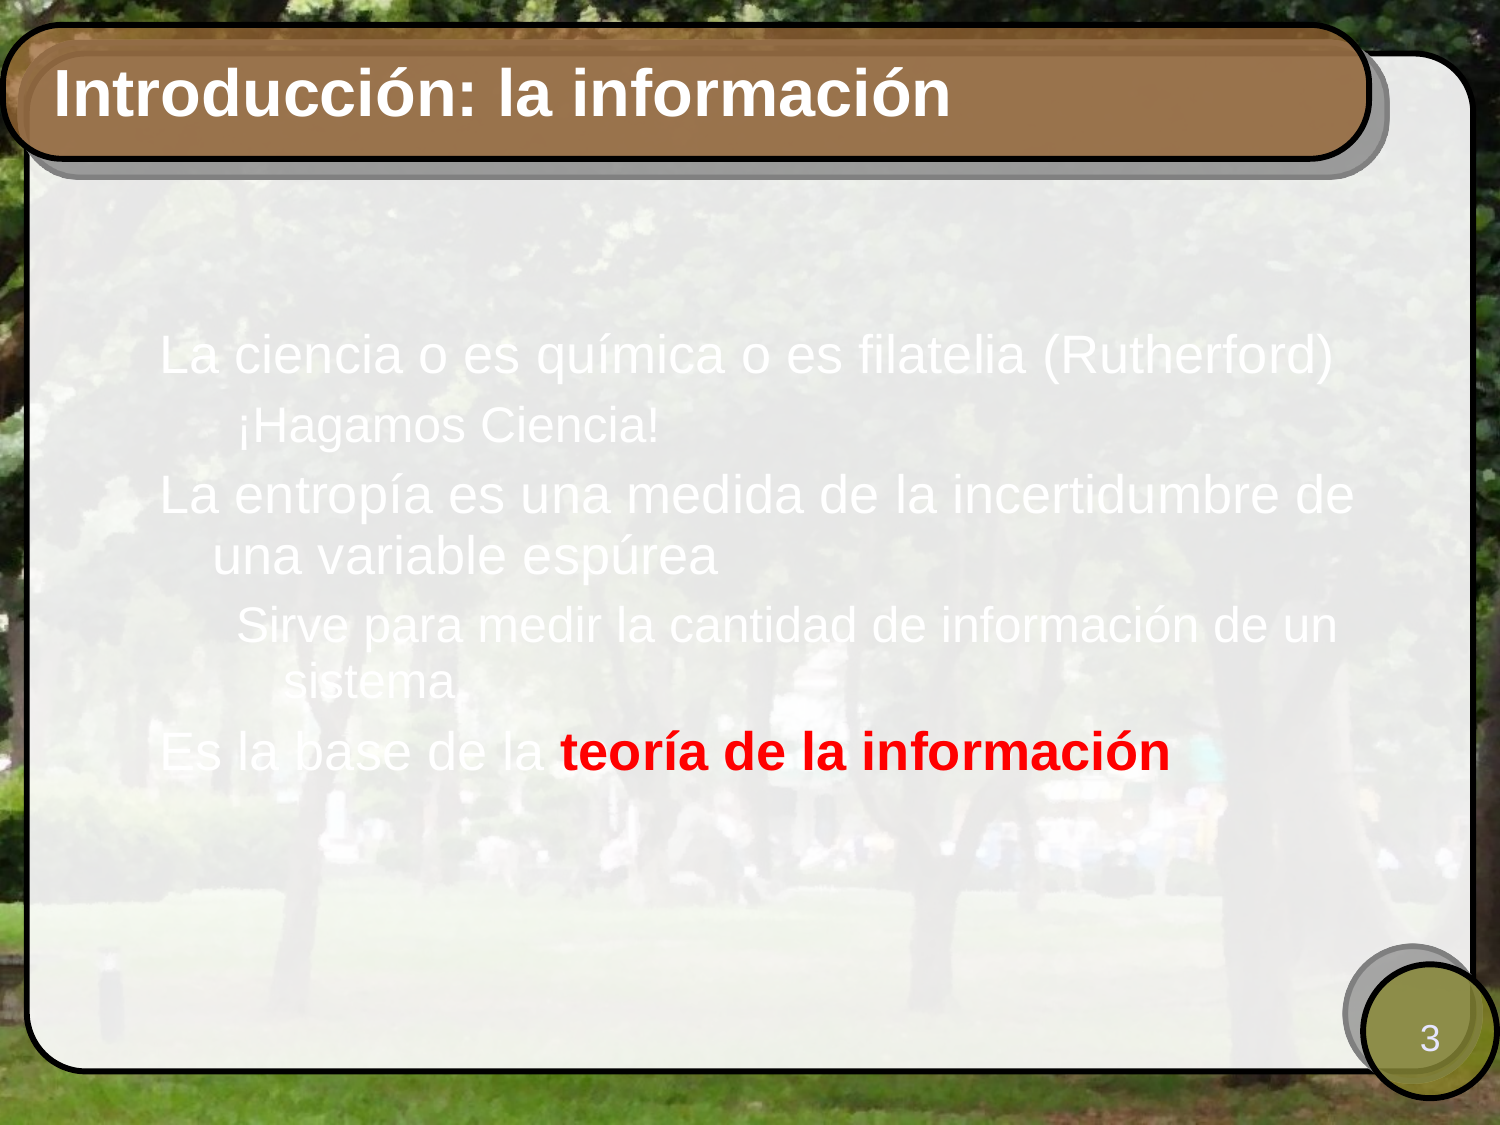

# Introducción: la información
La ciencia o es química o es filatelia (Rutherford)
¡Hagamos Ciencia!
La entropía es una medida de la incertidumbre de una variable espúrea
Sirve para medir la cantidad de información de un sistema
Es la base de la teoría de la información
3